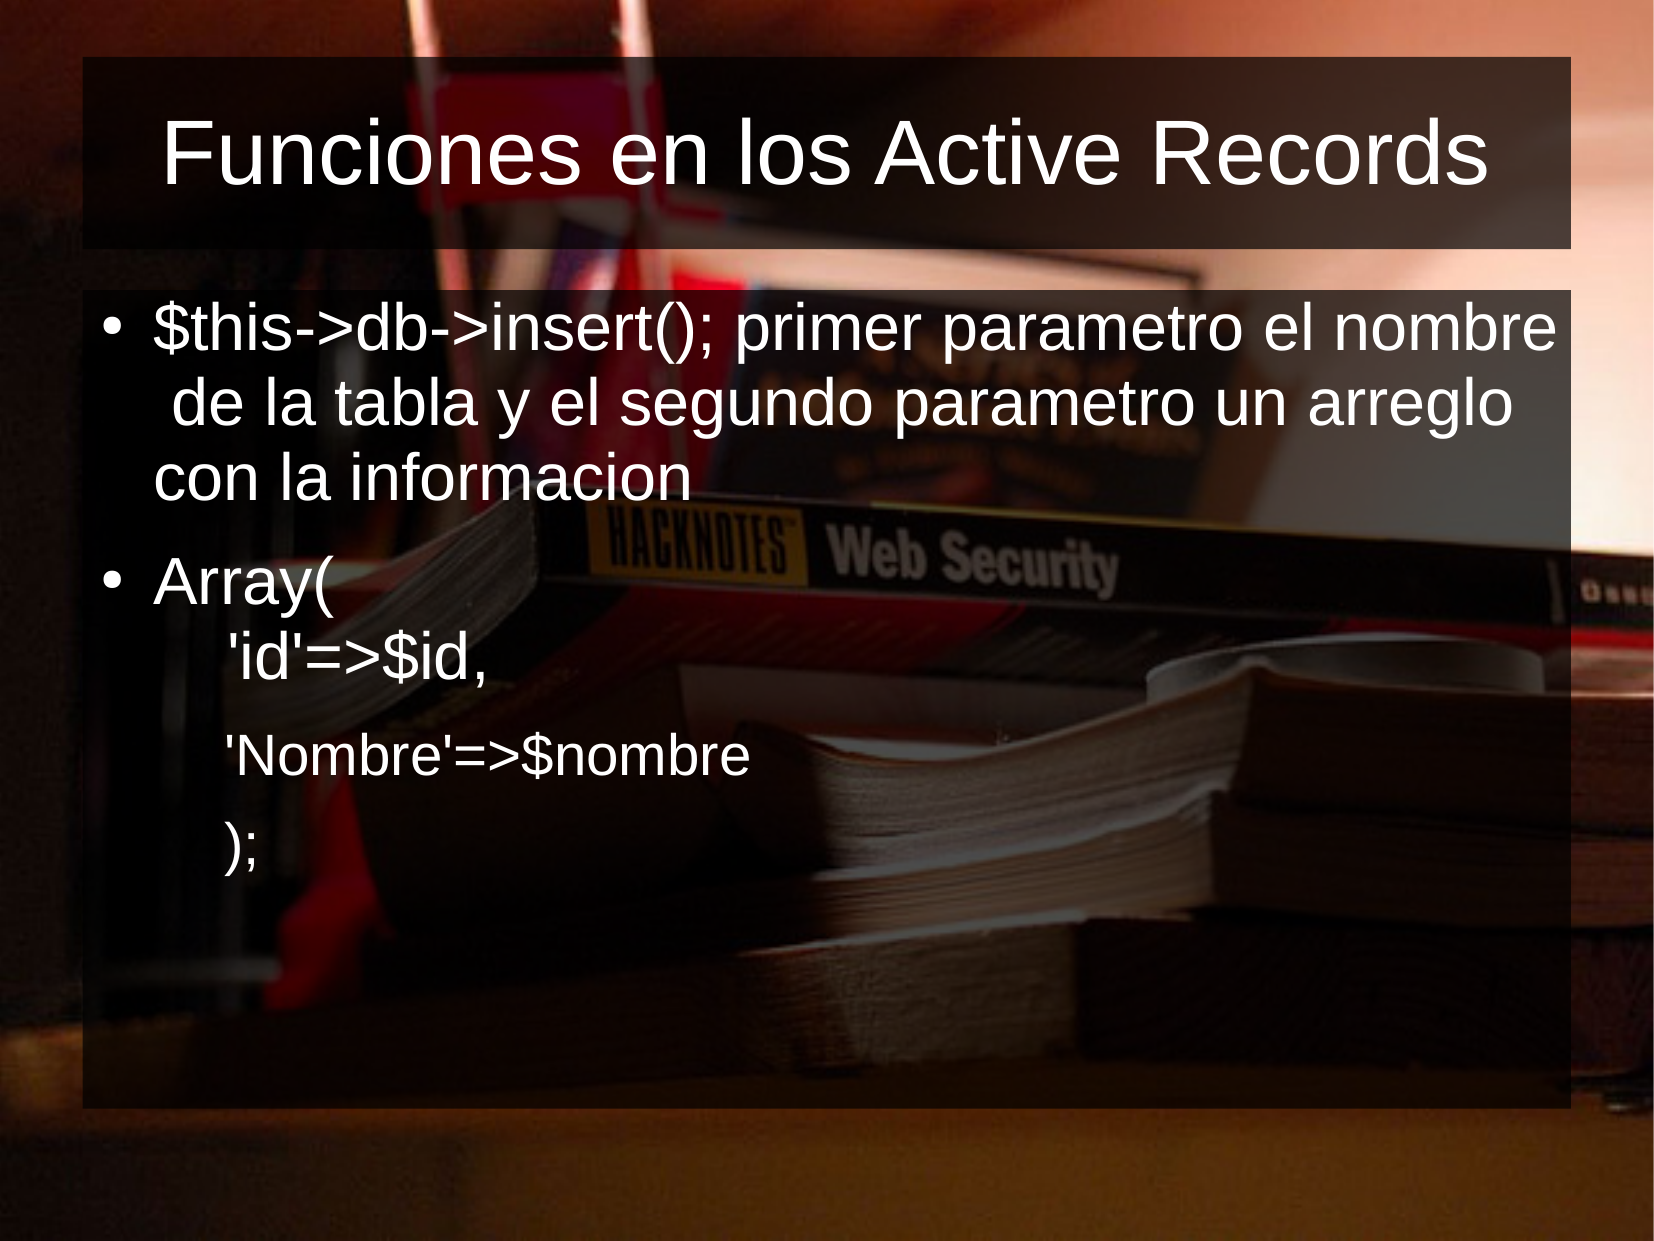

# Funciones en los Active Records
$this->db->insert(); primer parametro el nombre de la tabla y el segundo parametro un arreglo con la informacion
Array(
	'id'=>$id,
'Nombre'=>$nombre
);